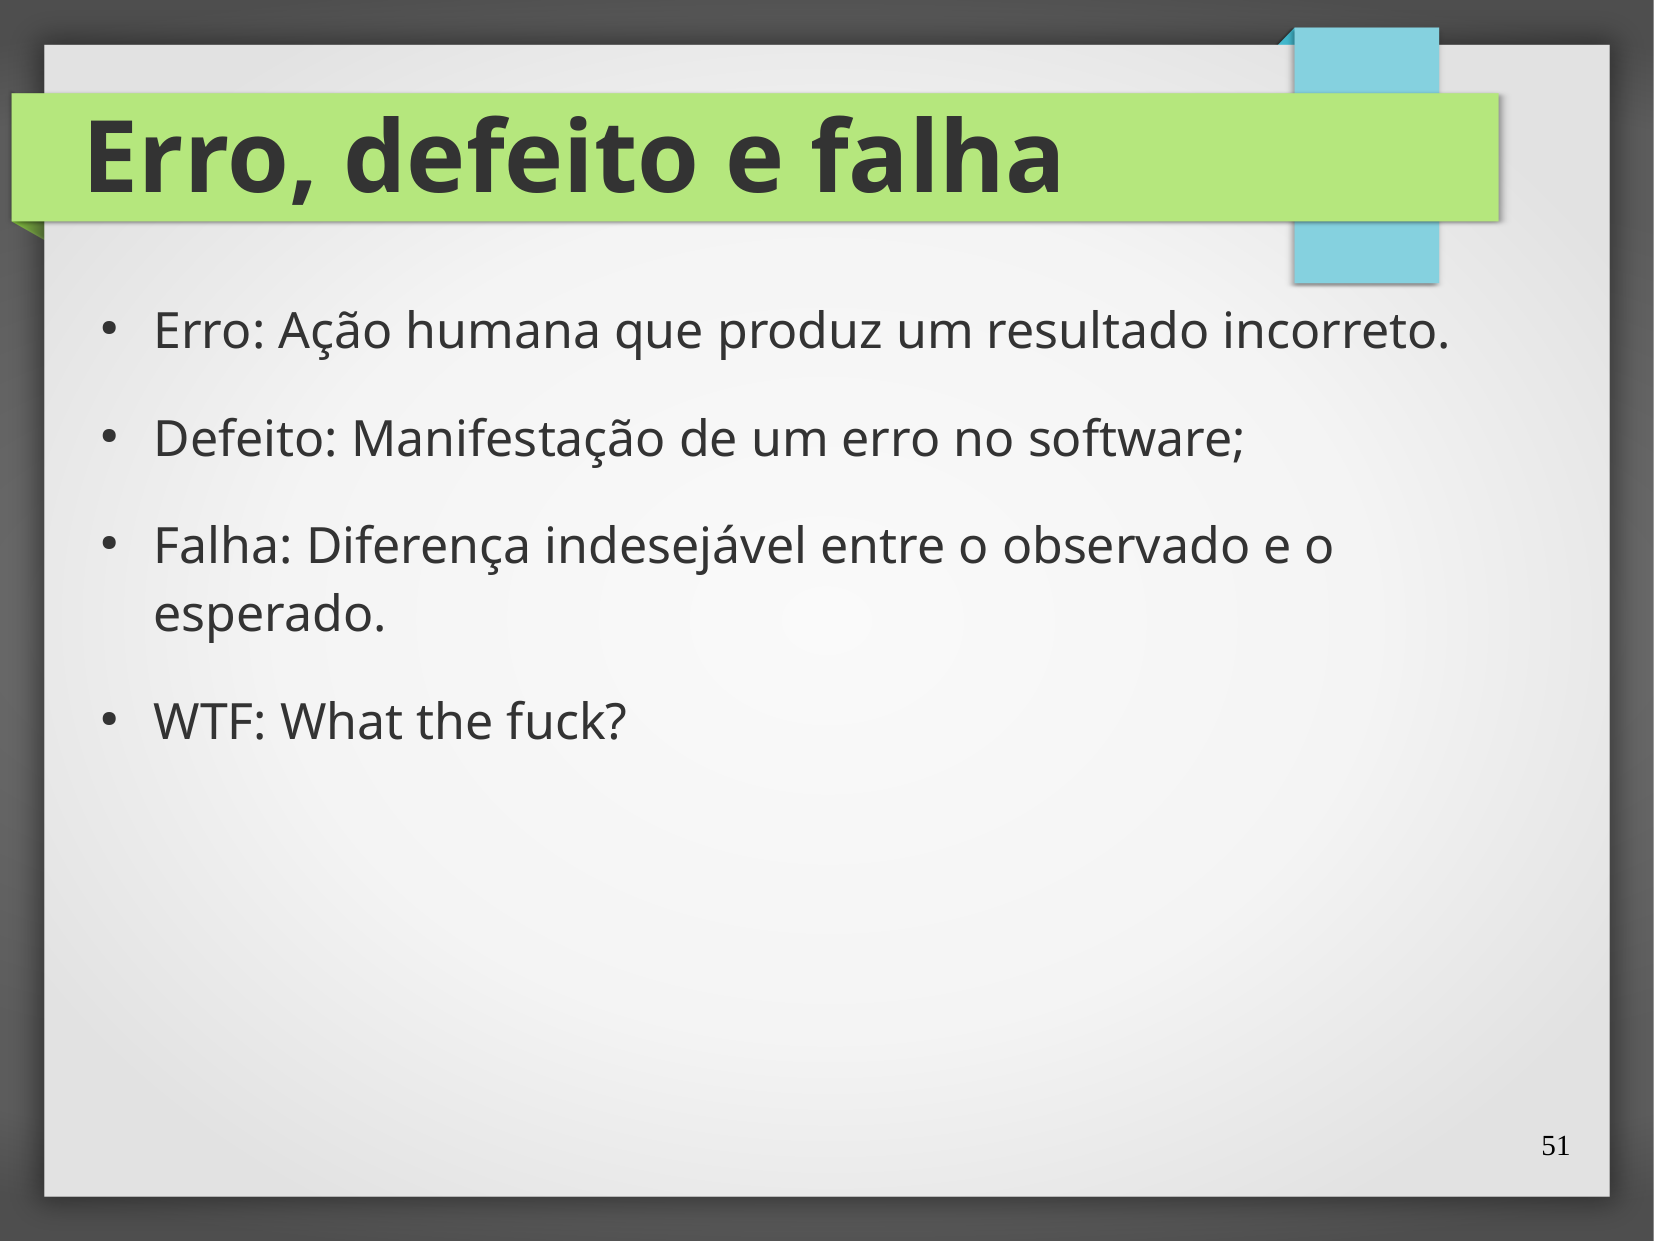

# Erro, defeito e falha
Erro: Ação humana que produz um resultado incorreto.
Defeito: Manifestação de um erro no software;
Falha: Diferença indesejável entre o observado e o esperado.
WTF: What the fuck?
51